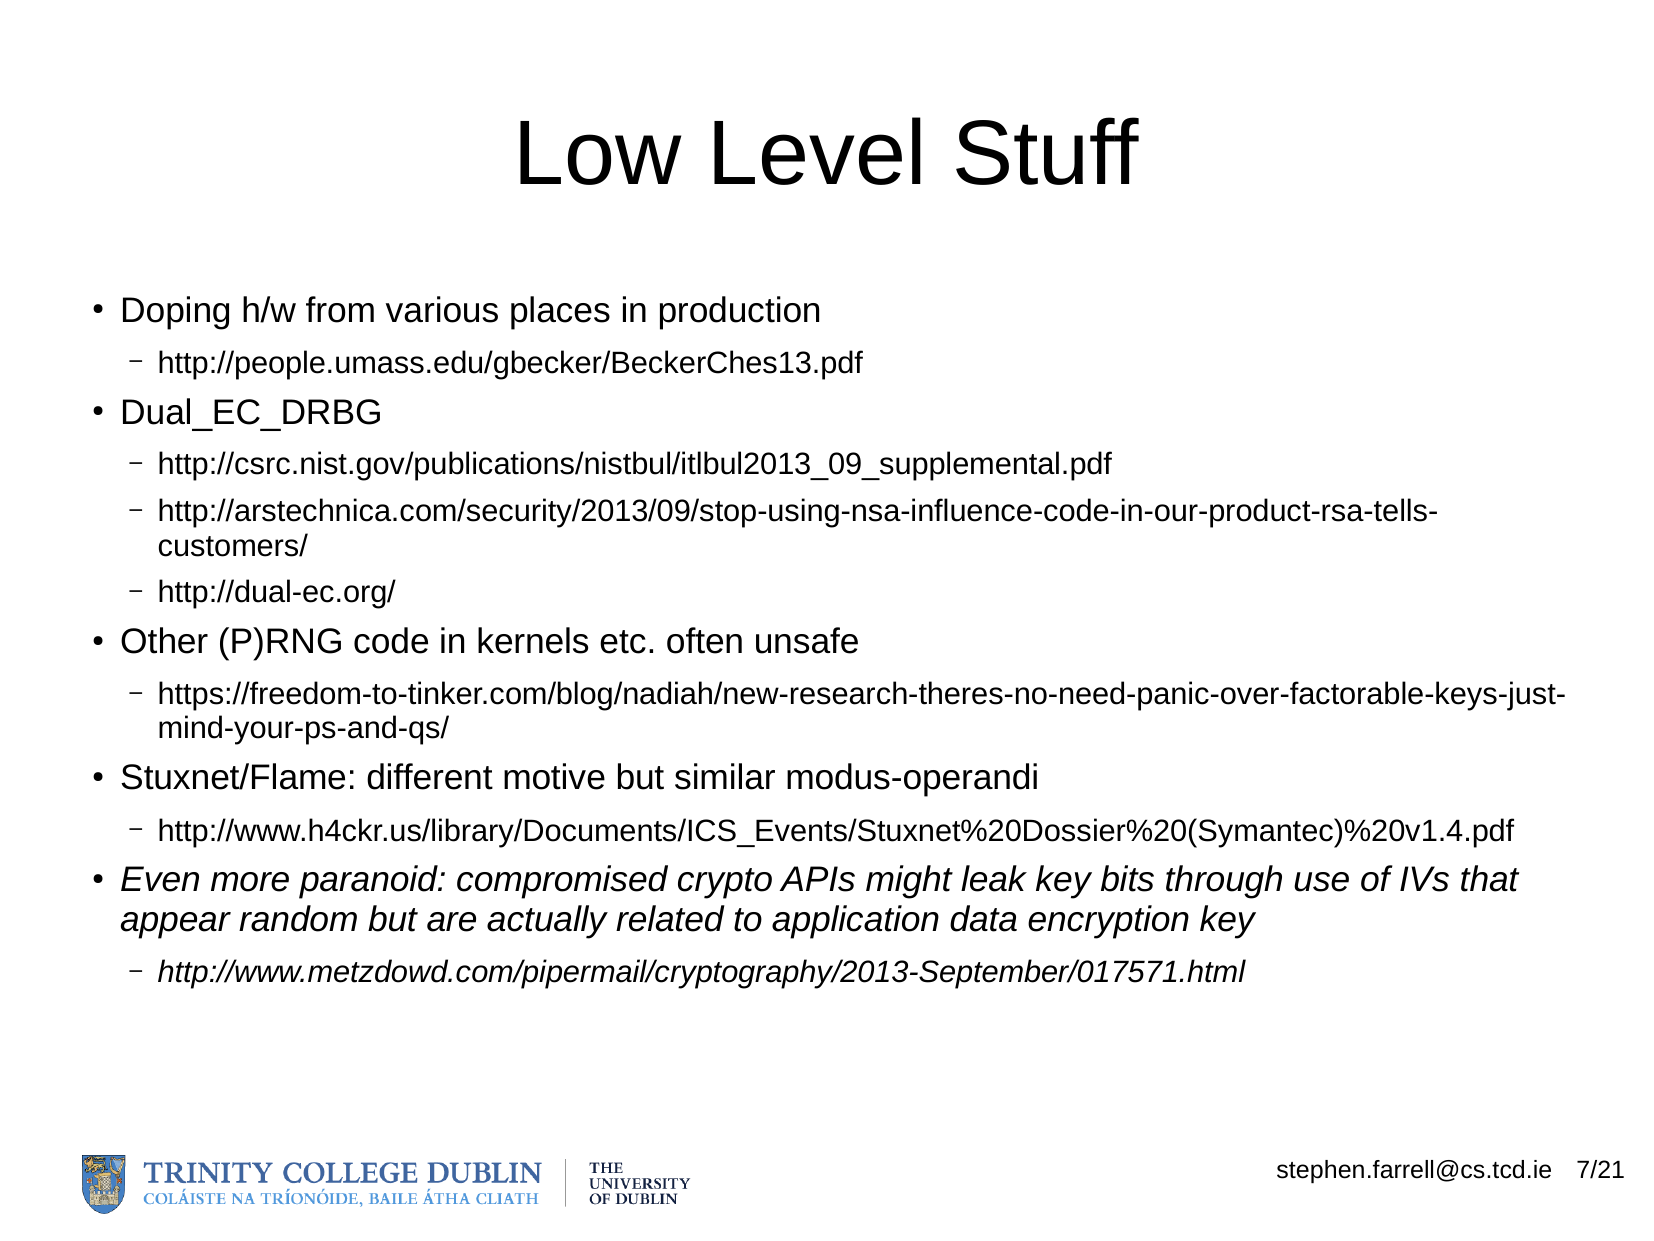

# Low Level Stuff
Doping h/w from various places in production
http://people.umass.edu/gbecker/BeckerChes13.pdf
Dual_EC_DRBG
http://csrc.nist.gov/publications/nistbul/itlbul2013_09_supplemental.pdf
http://arstechnica.com/security/2013/09/stop-using-nsa-influence-code-in-our-product-rsa-tells-customers/
http://dual-ec.org/
Other (P)RNG code in kernels etc. often unsafe
https://freedom-to-tinker.com/blog/nadiah/new-research-theres-no-need-panic-over-factorable-keys-just-mind-your-ps-and-qs/
Stuxnet/Flame: different motive but similar modus-operandi
http://www.h4ckr.us/library/Documents/ICS_Events/Stuxnet%20Dossier%20(Symantec)%20v1.4.pdf
Even more paranoid: compromised crypto APIs might leak key bits through use of IVs that appear random but are actually related to application data encryption key
http://www.metzdowd.com/pipermail/cryptography/2013-September/017571.html